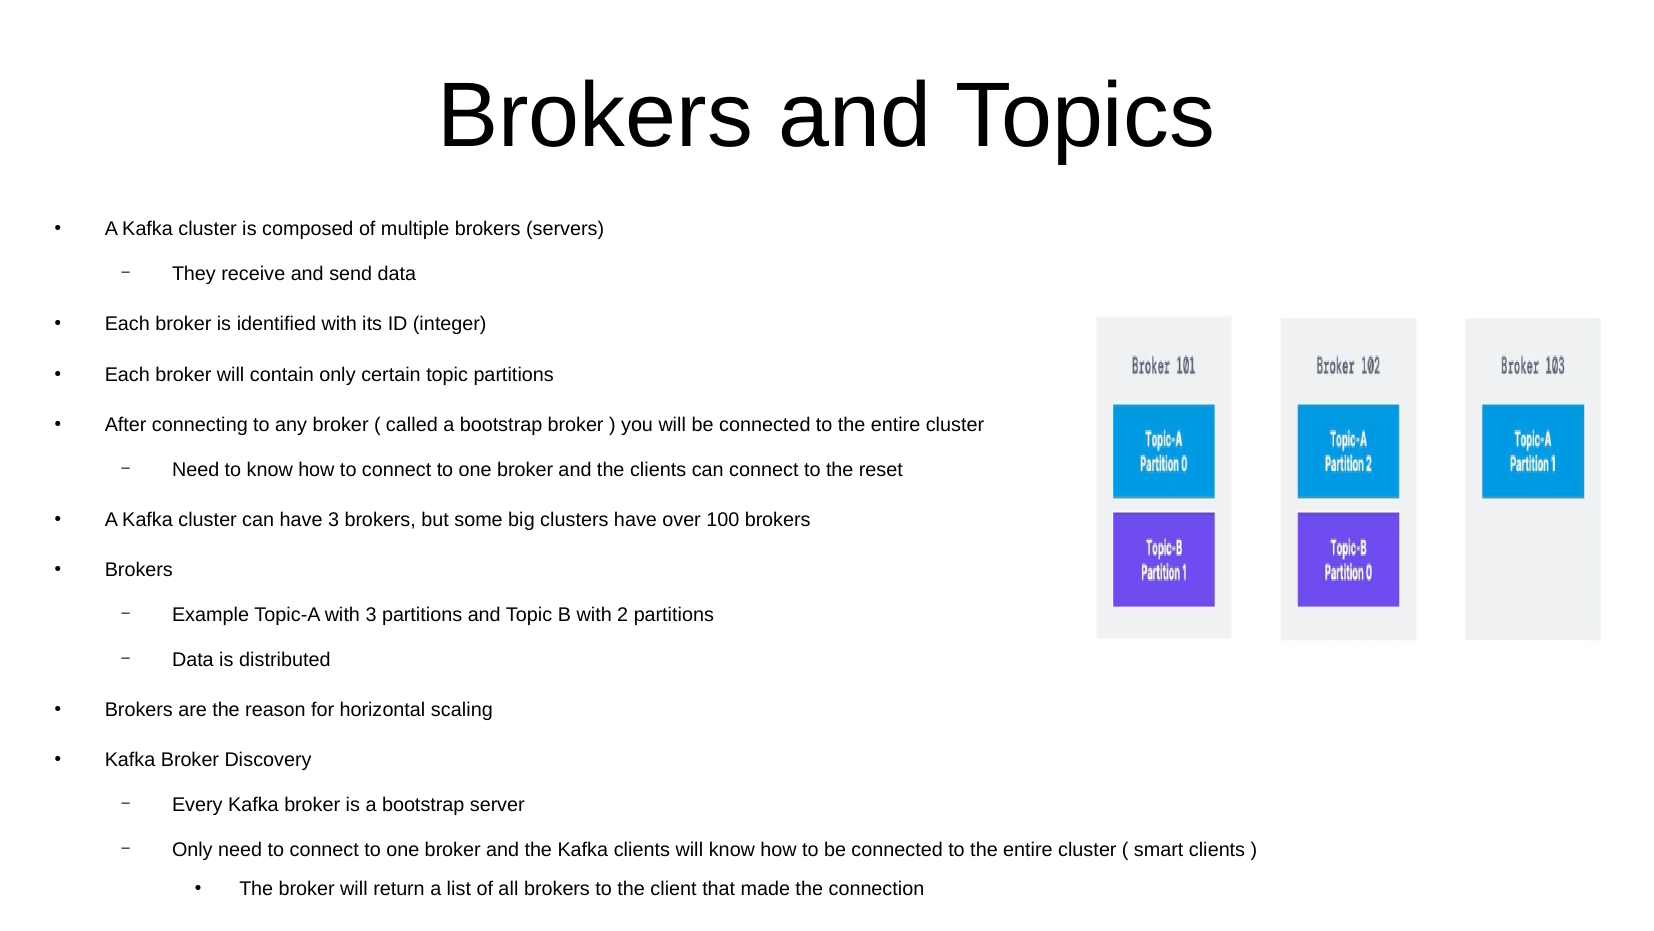

# Brokers and Topics
A Kafka cluster is composed of multiple brokers (servers)
They receive and send data
Each broker is identified with its ID (integer)
Each broker will contain only certain topic partitions
After connecting to any broker ( called a bootstrap broker ) you will be connected to the entire cluster
Need to know how to connect to one broker and the clients can connect to the reset
A Kafka cluster can have 3 brokers, but some big clusters have over 100 brokers
Brokers
Example Topic-A with 3 partitions and Topic B with 2 partitions
Data is distributed
Brokers are the reason for horizontal scaling
Kafka Broker Discovery
Every Kafka broker is a bootstrap server
Only need to connect to one broker and the Kafka clients will know how to be connected to the entire cluster ( smart clients )
The broker will return a list of all brokers to the client that made the connection